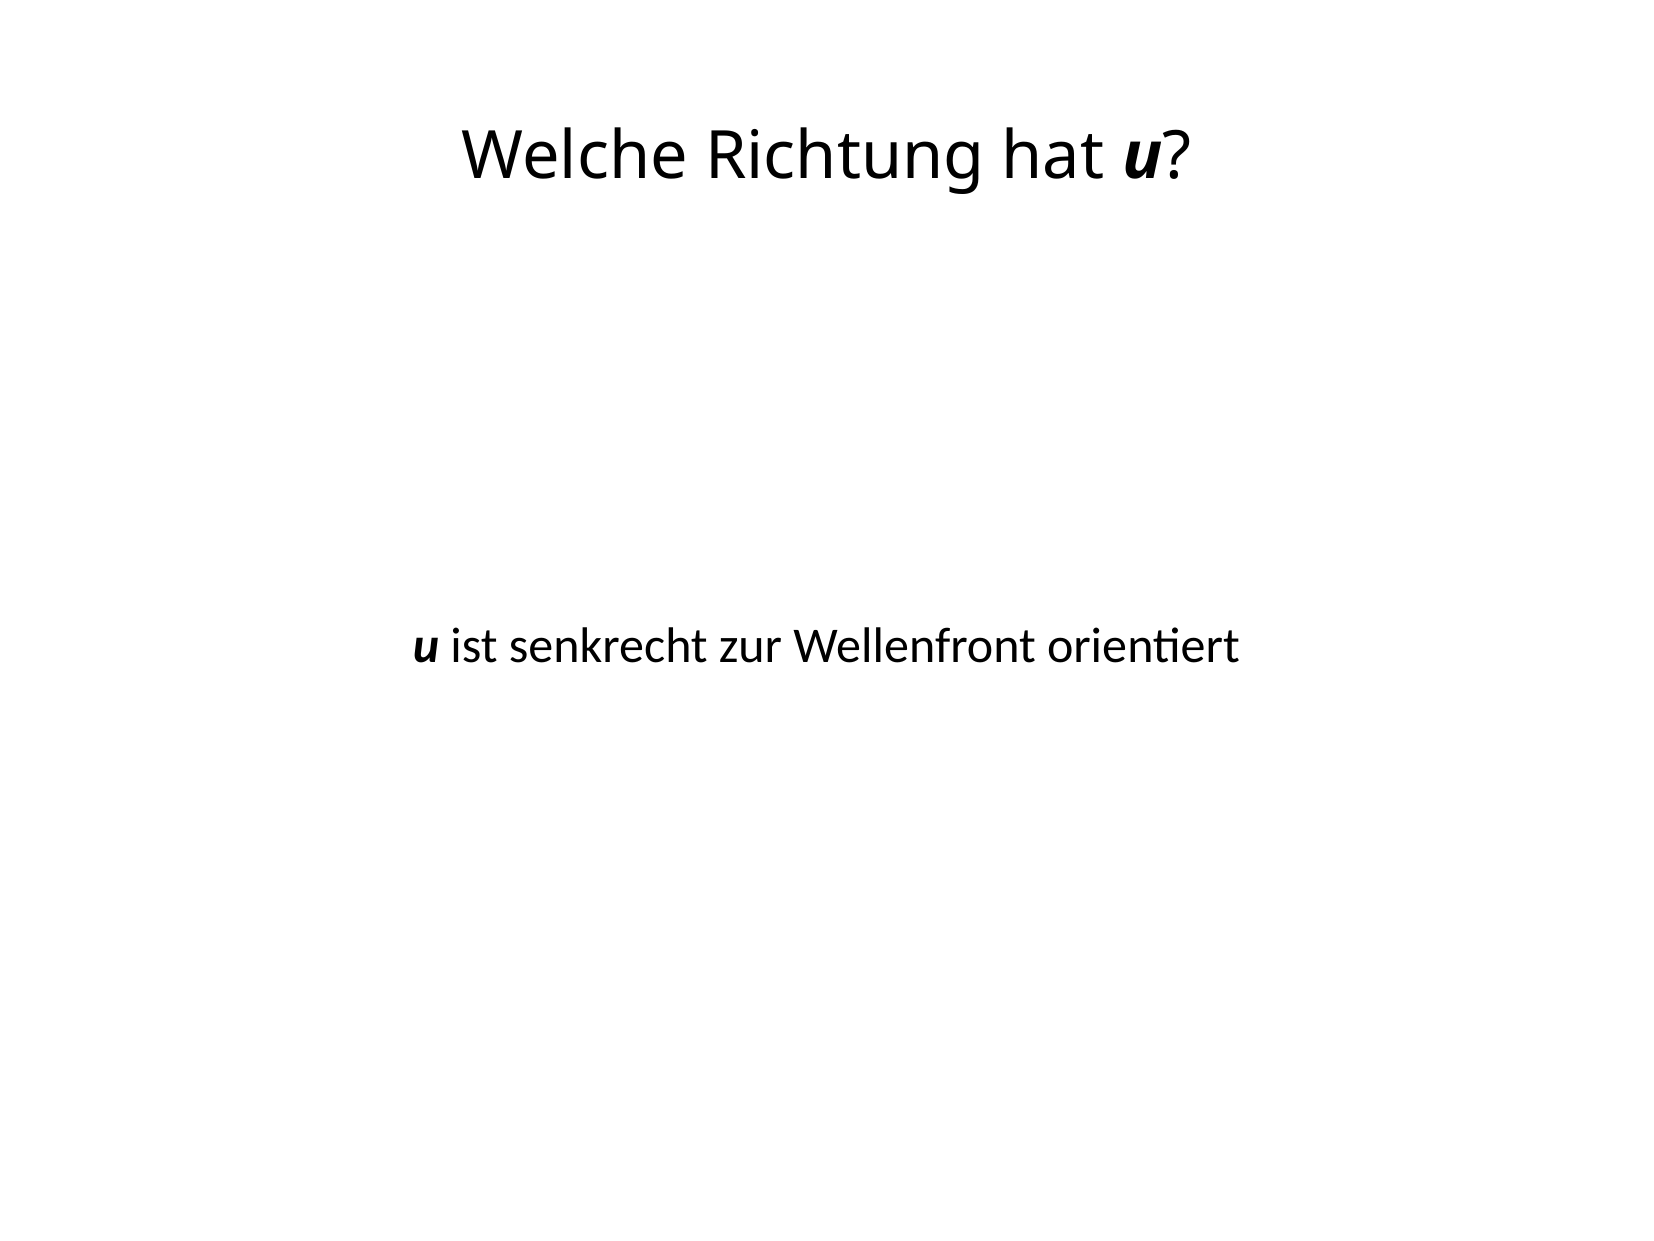

# Welche Richtung hat u?
u ist senkrecht zur Wellenfront orientiert